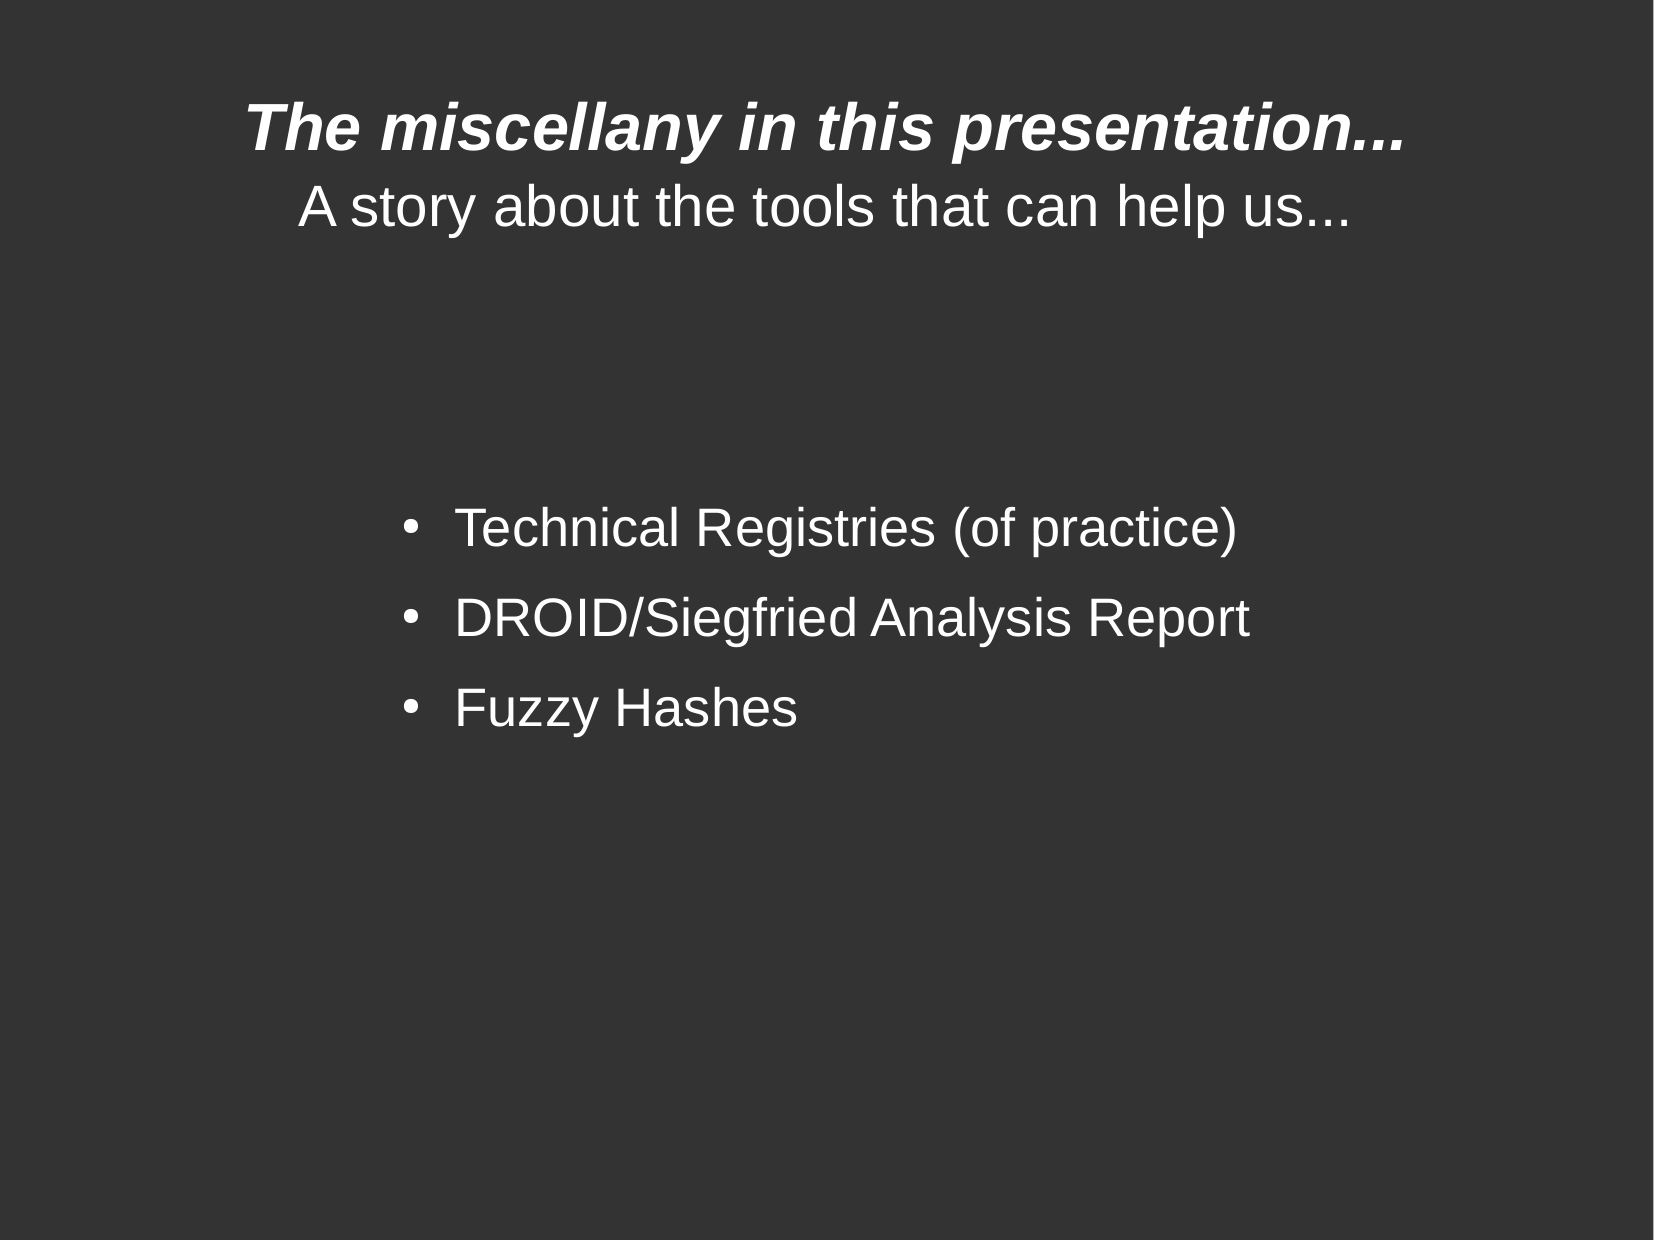

# The miscellany in this presentation... A story about the tools that can help us...
Technical Registries (of practice)
DROID/Siegfried Analysis Report
Fuzzy Hashes